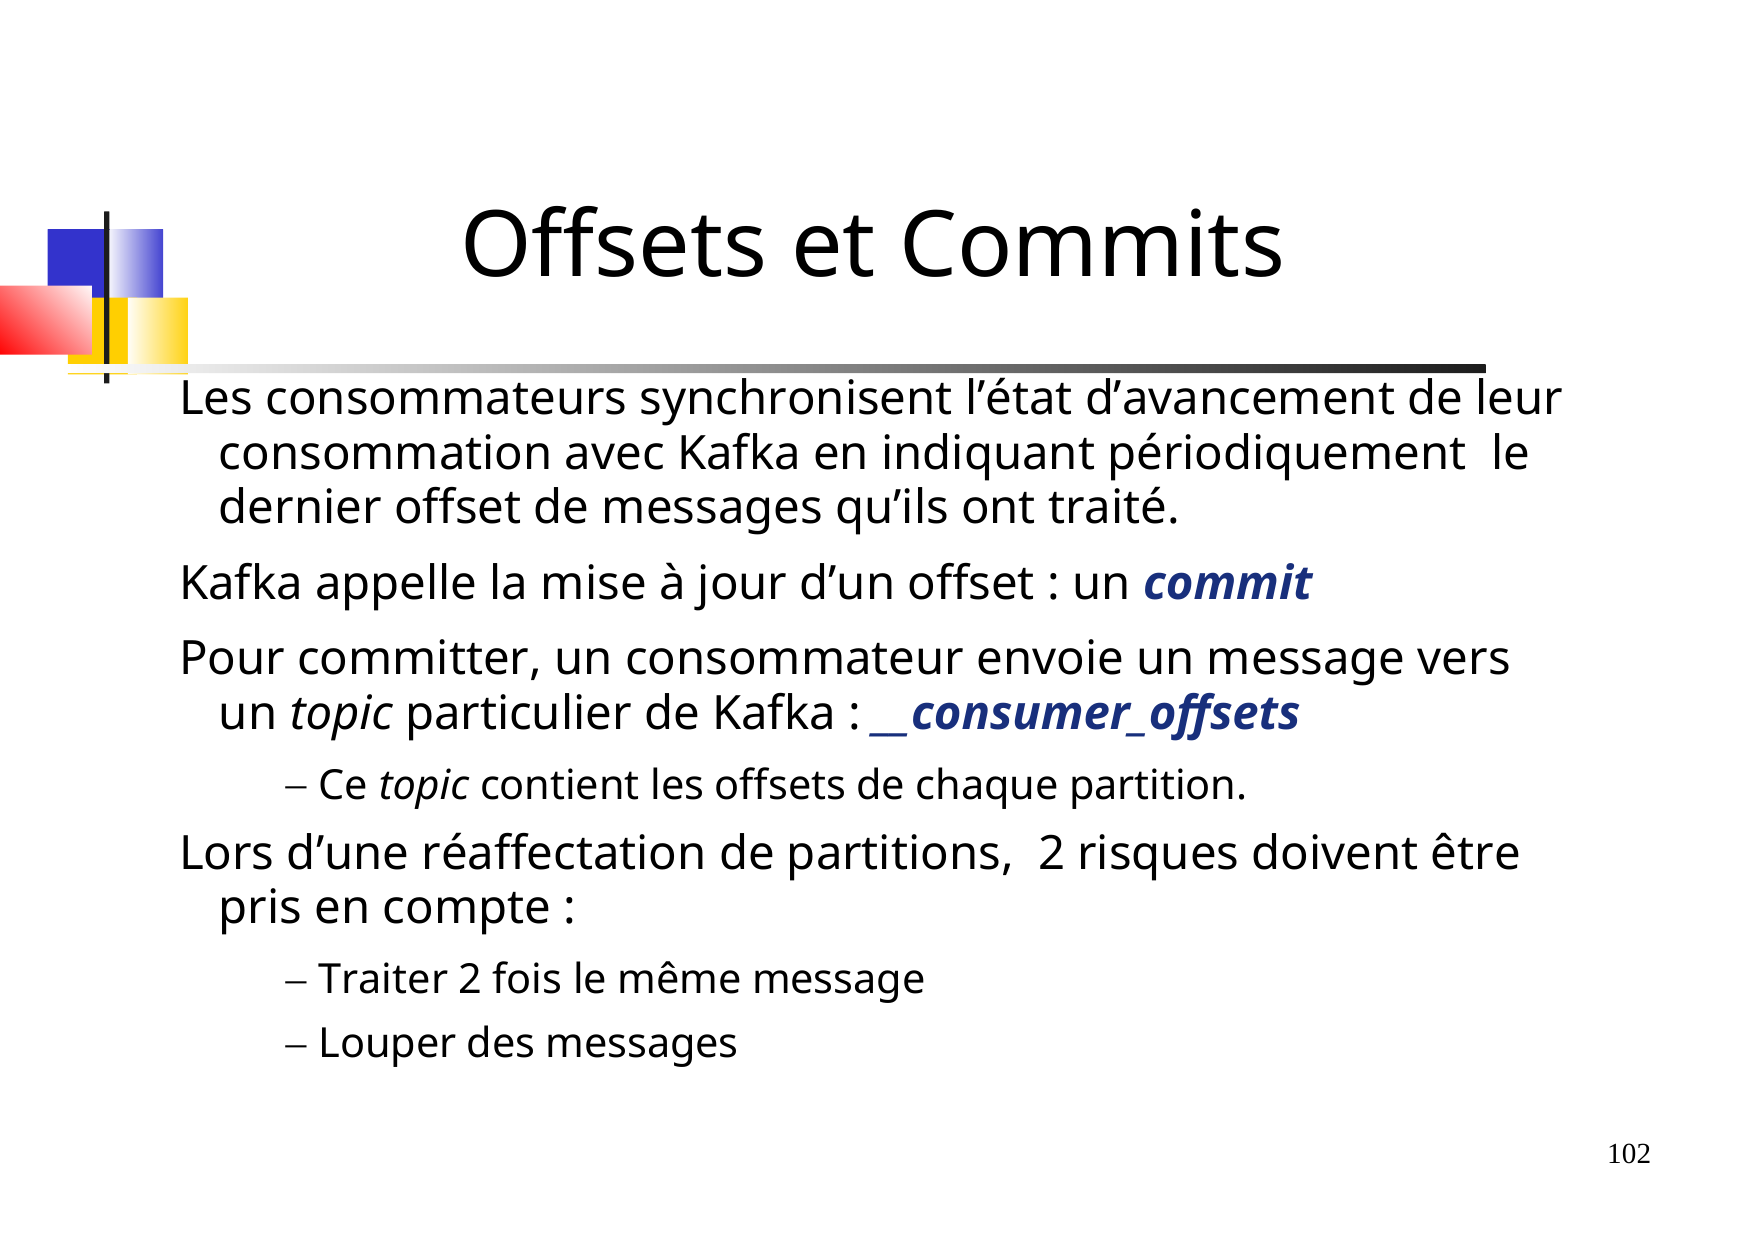

# Offsets et Commits
Les consommateurs synchronisent l’état d’avancement de leur consommation avec Kafka en indiquant périodiquement le dernier offset de messages qu’ils ont traité.
Kafka appelle la mise à jour d’un offset : un commit
Pour committer, un consommateur envoie un message vers un topic particulier de Kafka : __consumer_offsets
Ce topic contient les offsets de chaque partition.
Lors d’une réaffectation de partitions, 2 risques doivent être pris en compte :
Traiter 2 fois le même message
Louper des messages